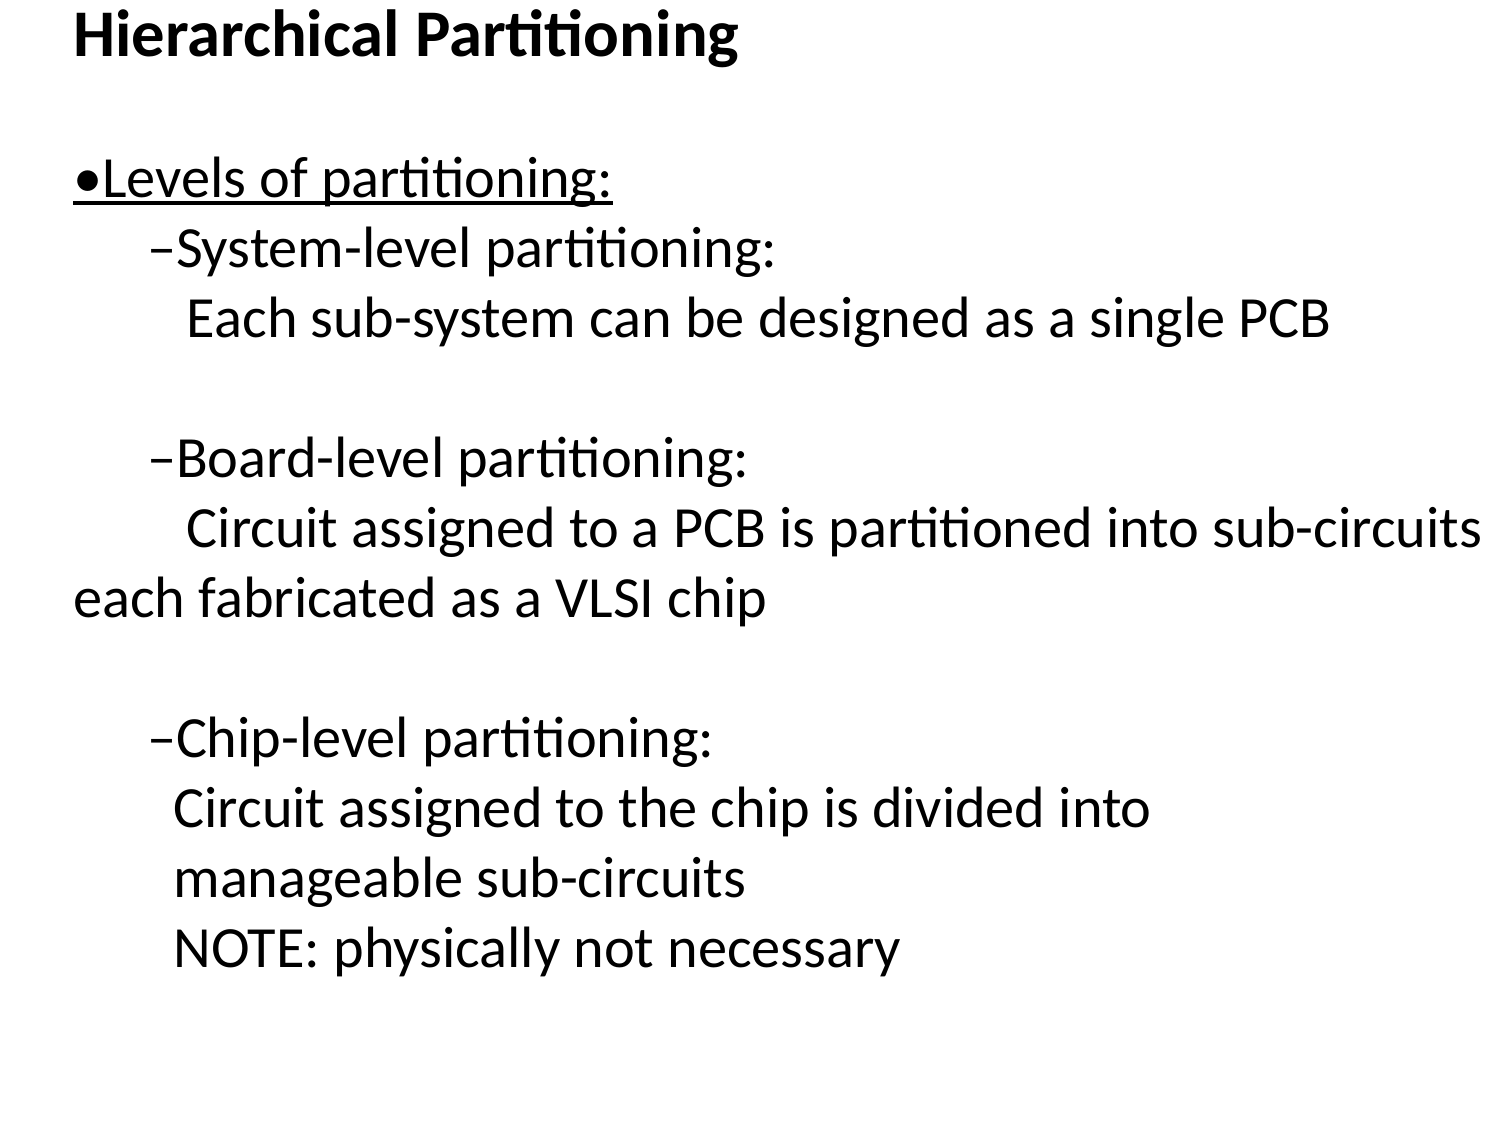

Hierarchical Partitioning
•Levels of partitioning:
	–System-level partitioning:
	 Each sub-system can be designed as a single PCB
	–Board-level partitioning:
	 Circuit assigned to a PCB is partitioned into sub-circuits each fabricated as a VLSI chip
	–Chip-level partitioning:
	 Circuit assigned to the chip is divided into
	 manageable sub-circuits
	 NOTE: physically not necessary